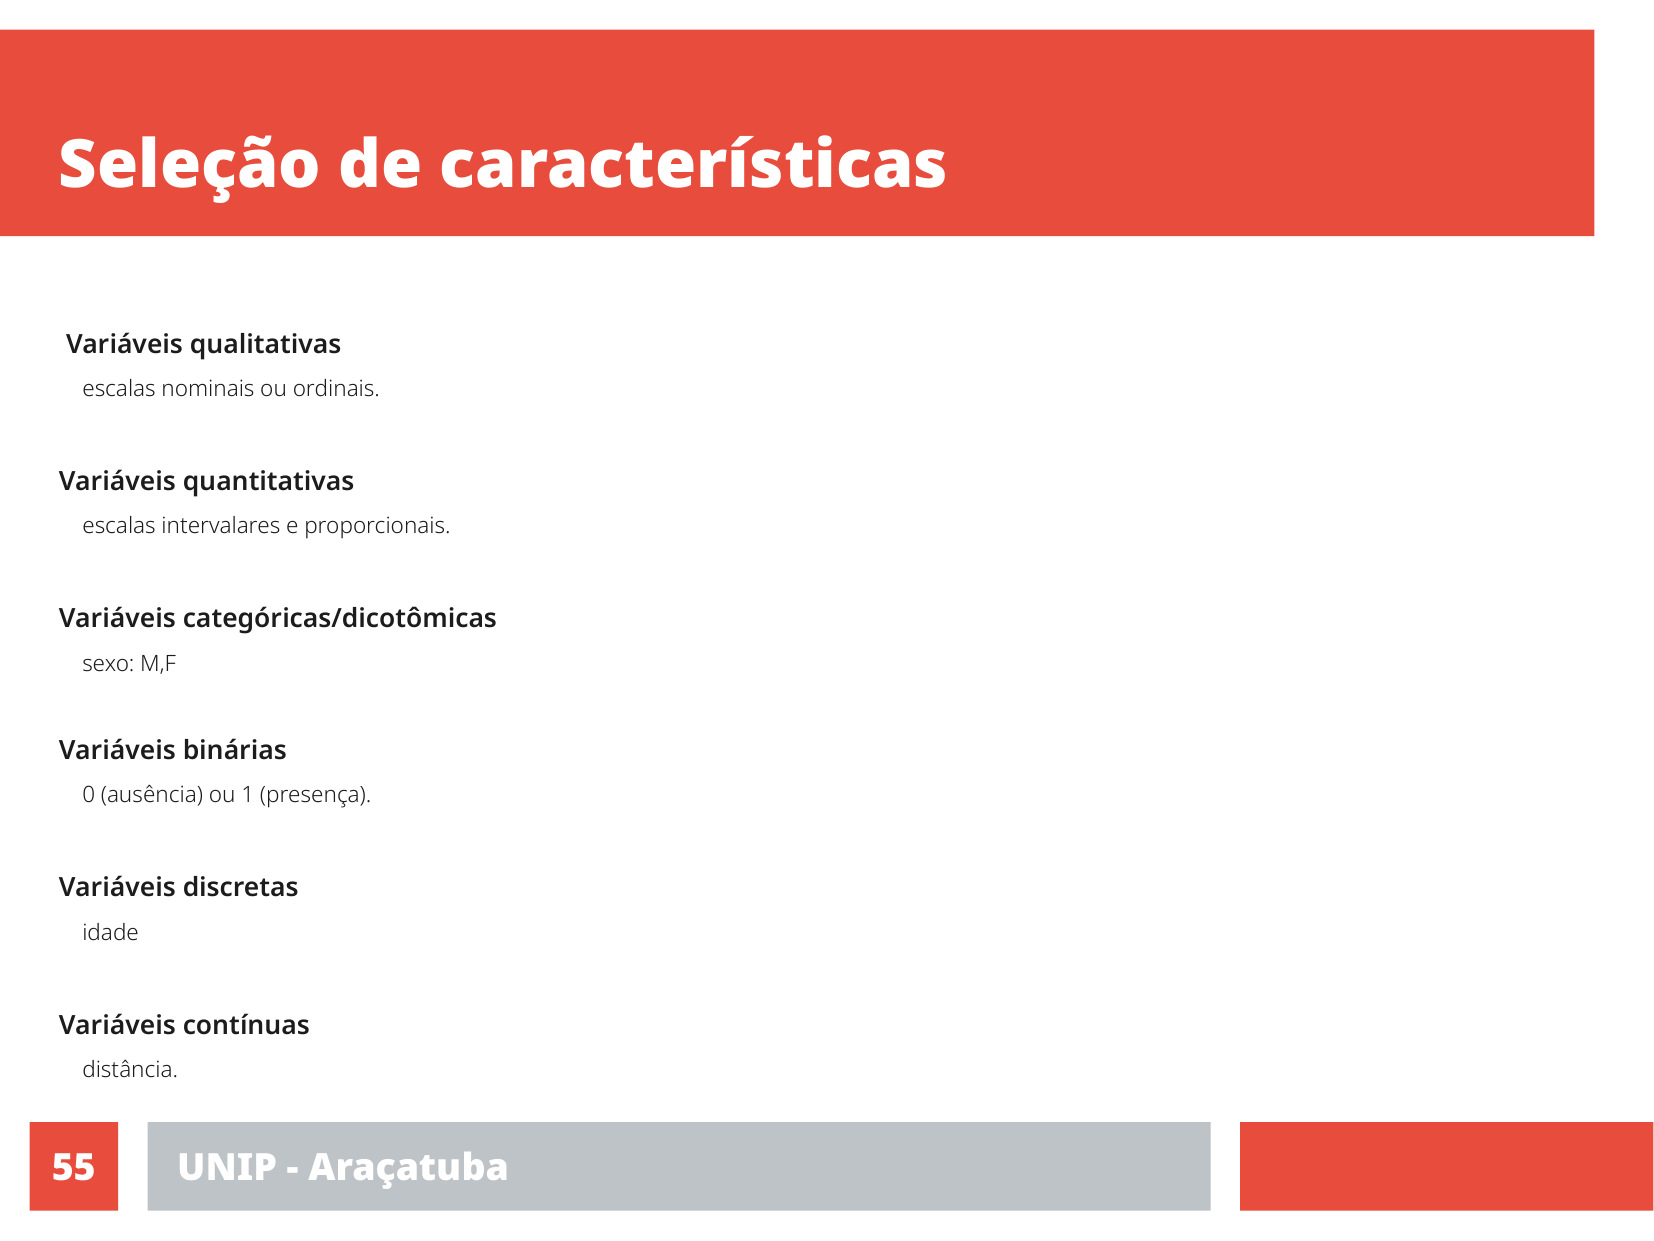

# Seleção de características
 Variáveis qualitativas
escalas nominais ou ordinais.
Variáveis quantitativas
escalas intervalares e proporcionais.
Variáveis categóricas/dicotômicas
sexo: M,F
Variáveis binárias
0 (ausência) ou 1 (presença).
Variáveis discretas
idade
Variáveis contínuas
distância.
55
UNIP - Araçatuba